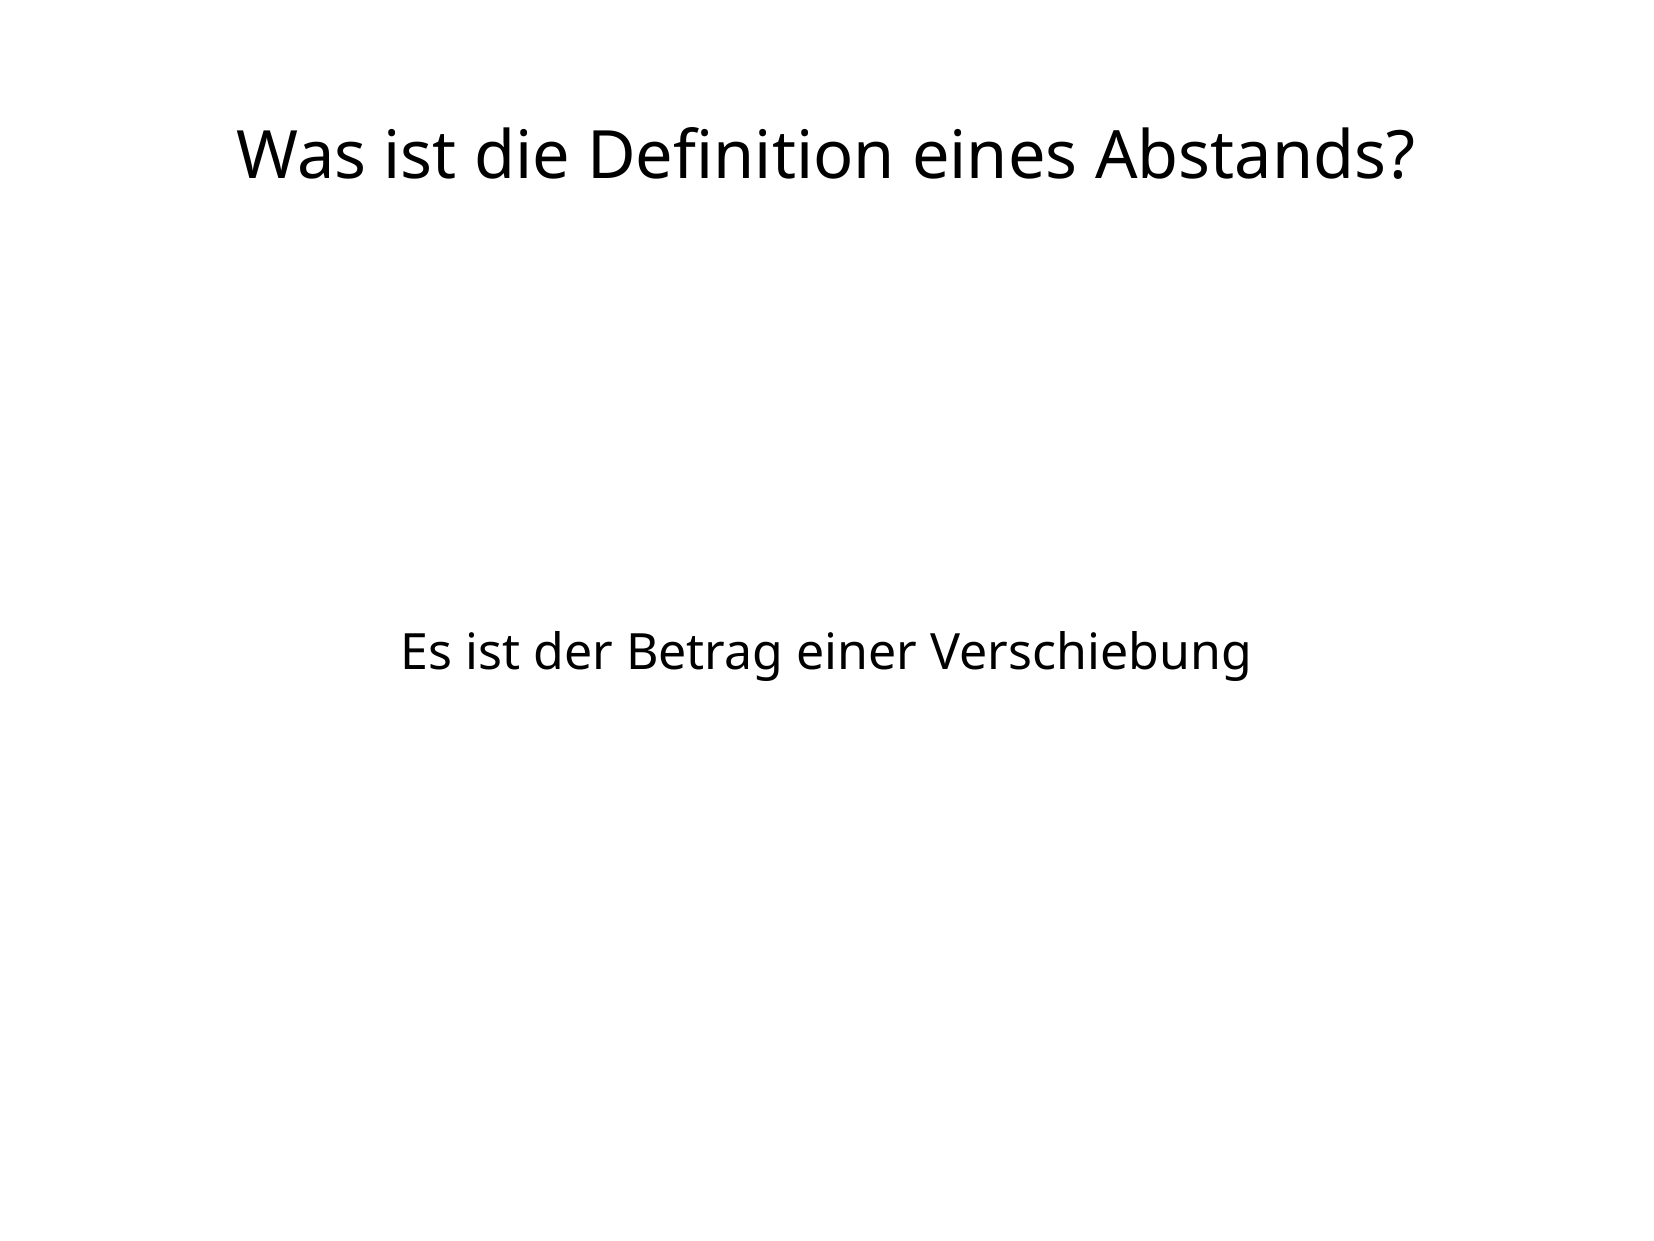

# Was ist die Definition eines Abstands?
Es ist der Betrag einer Verschiebung